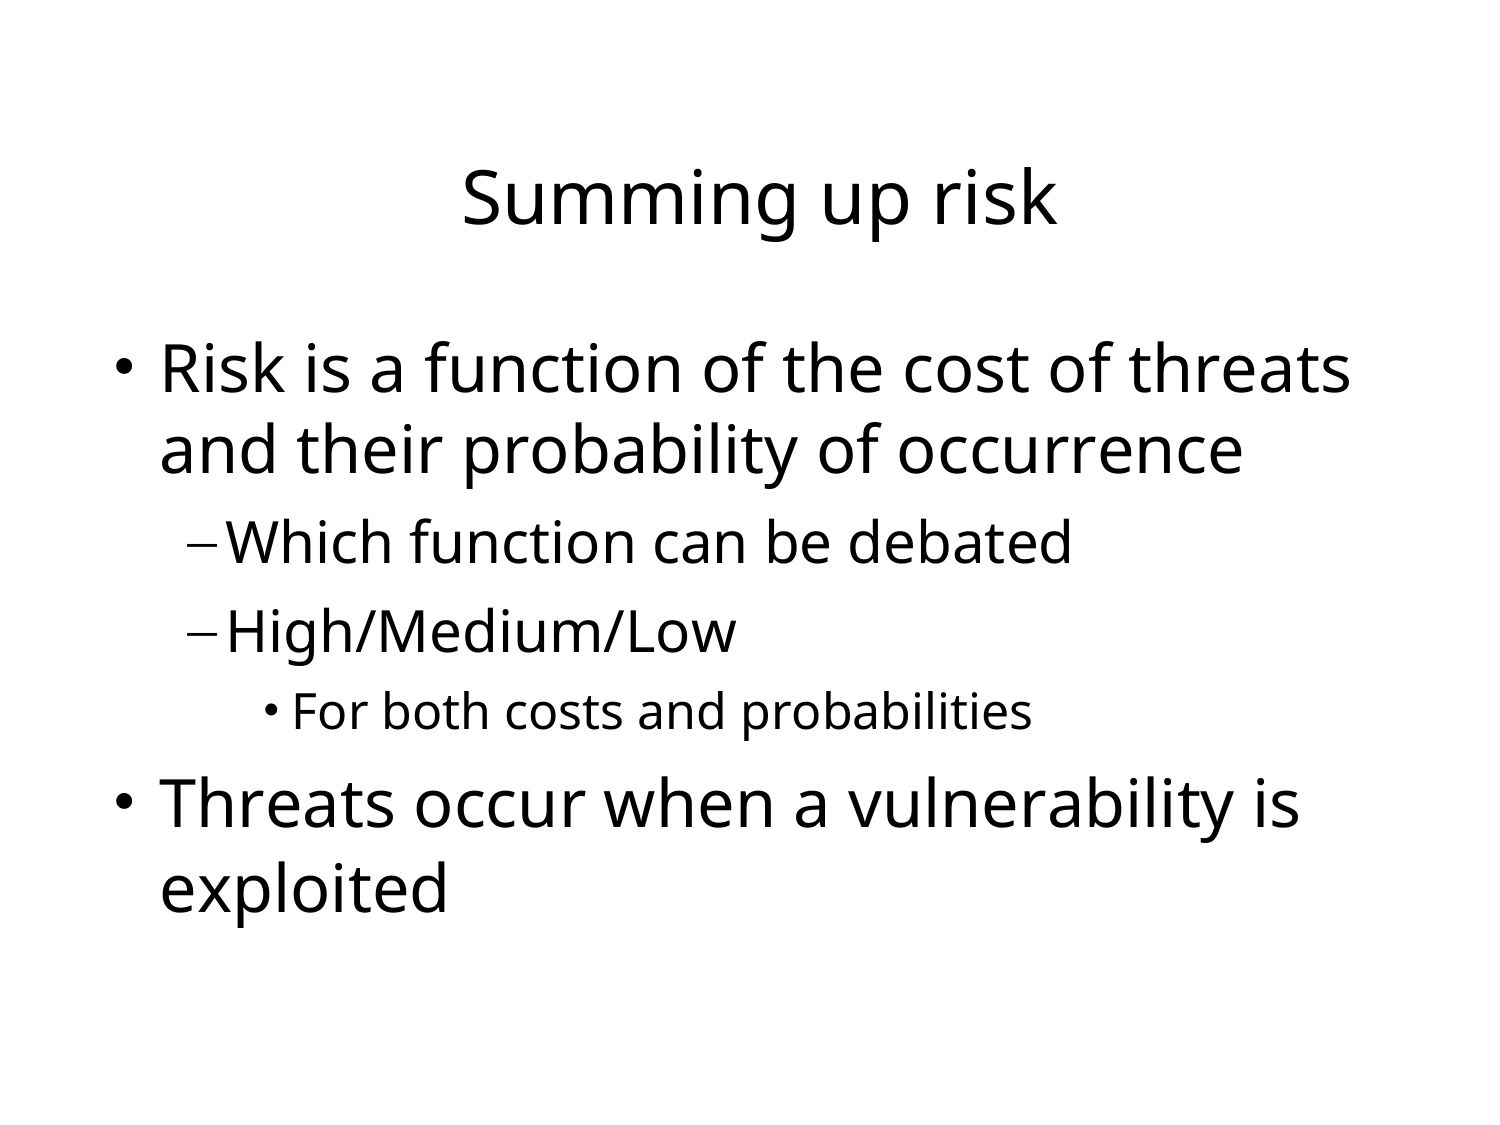

# Summing up risk
Risk is a function of the cost of threats and their probability of occurrence
Which function can be debated
High/Medium/Low
For both costs and probabilities
Threats occur when a vulnerability is exploited